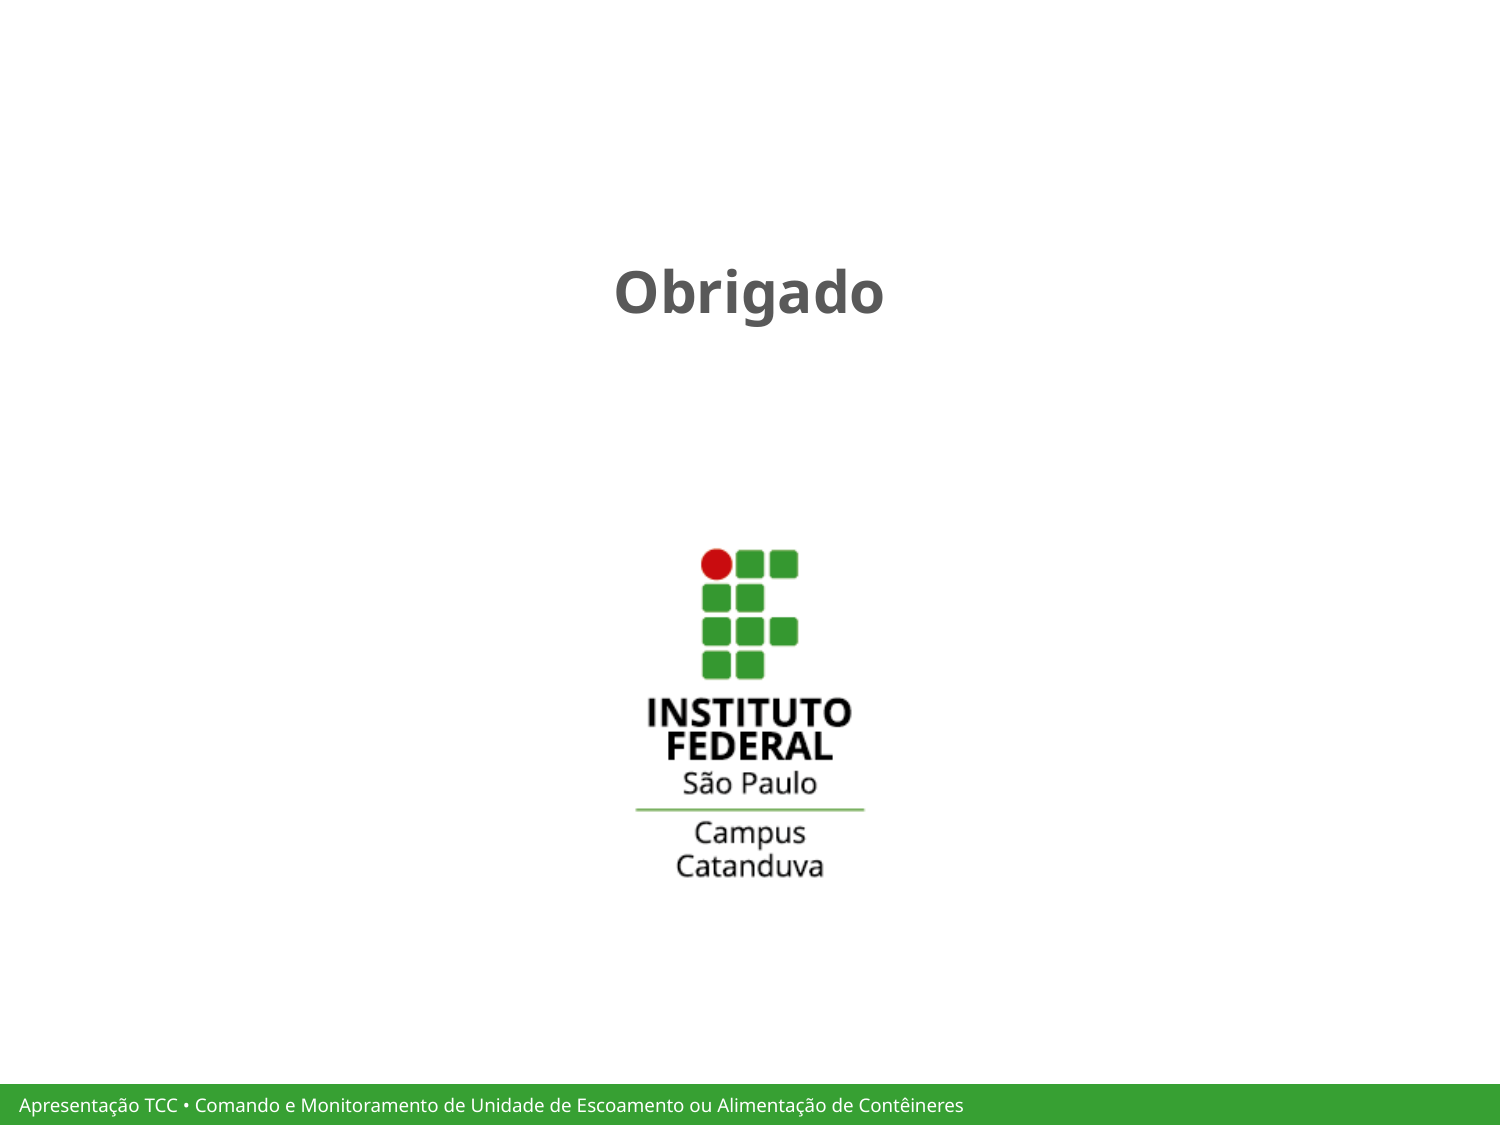

Obrigado
Apresentação TCC • Comando e Monitoramento de Unidade de Escoamento ou Alimentação de Contêineres